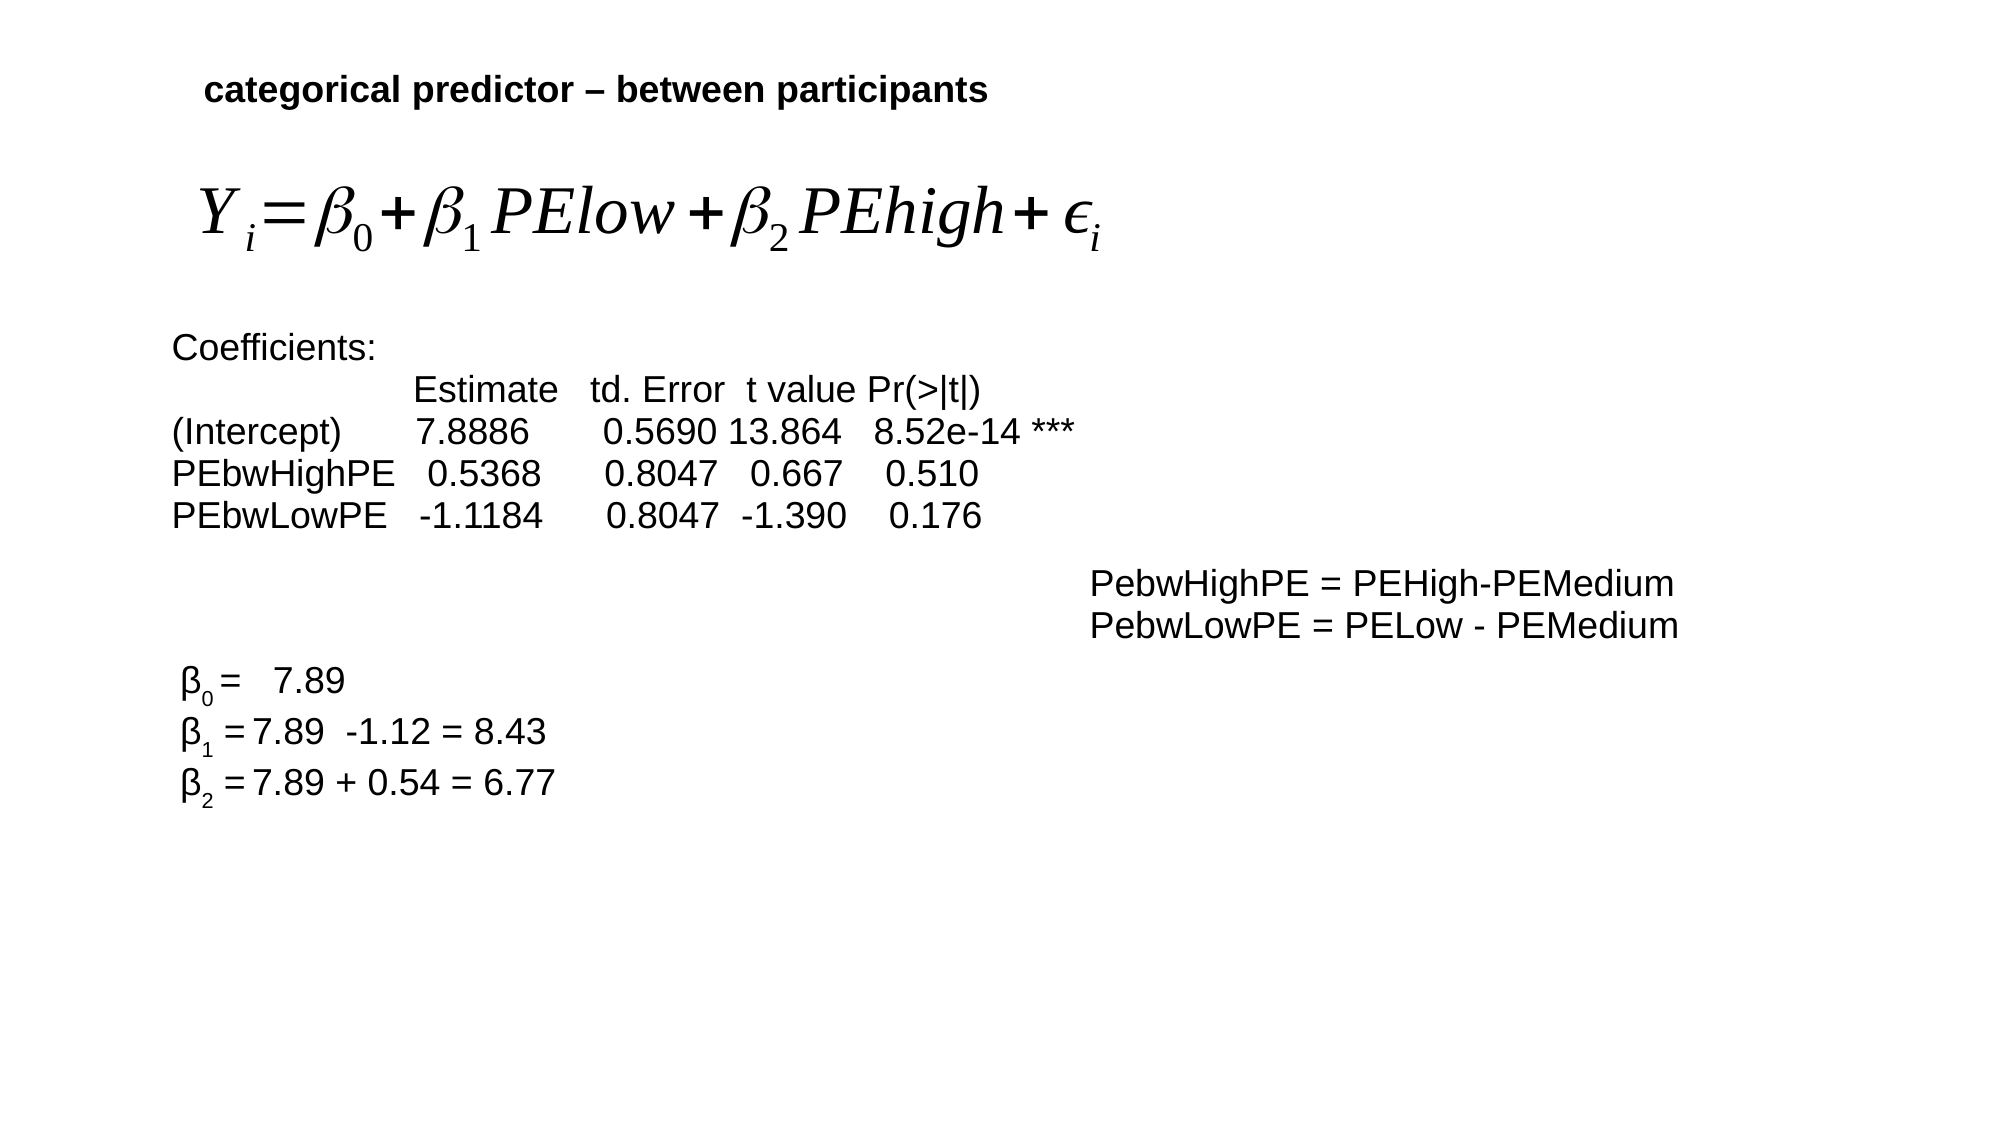

categorical predictor – between participants
Coefficients:
 Estimate td. Error t value Pr(>|t|)
(Intercept) 7.8886 0.5690 13.864 8.52e-14 ***
PEbwHighPE 0.5368 0.8047 0.667 0.510
PEbwLowPE -1.1184 0.8047 -1.390 0.176
PebwHighPE = PEHigh-PEMedium
PebwLowPE = PELow - PEMedium
β0 = 7.89
β1 = 7.89 -1.12 = 8.43
β2 = 7.89 + 0.54 = 6.77